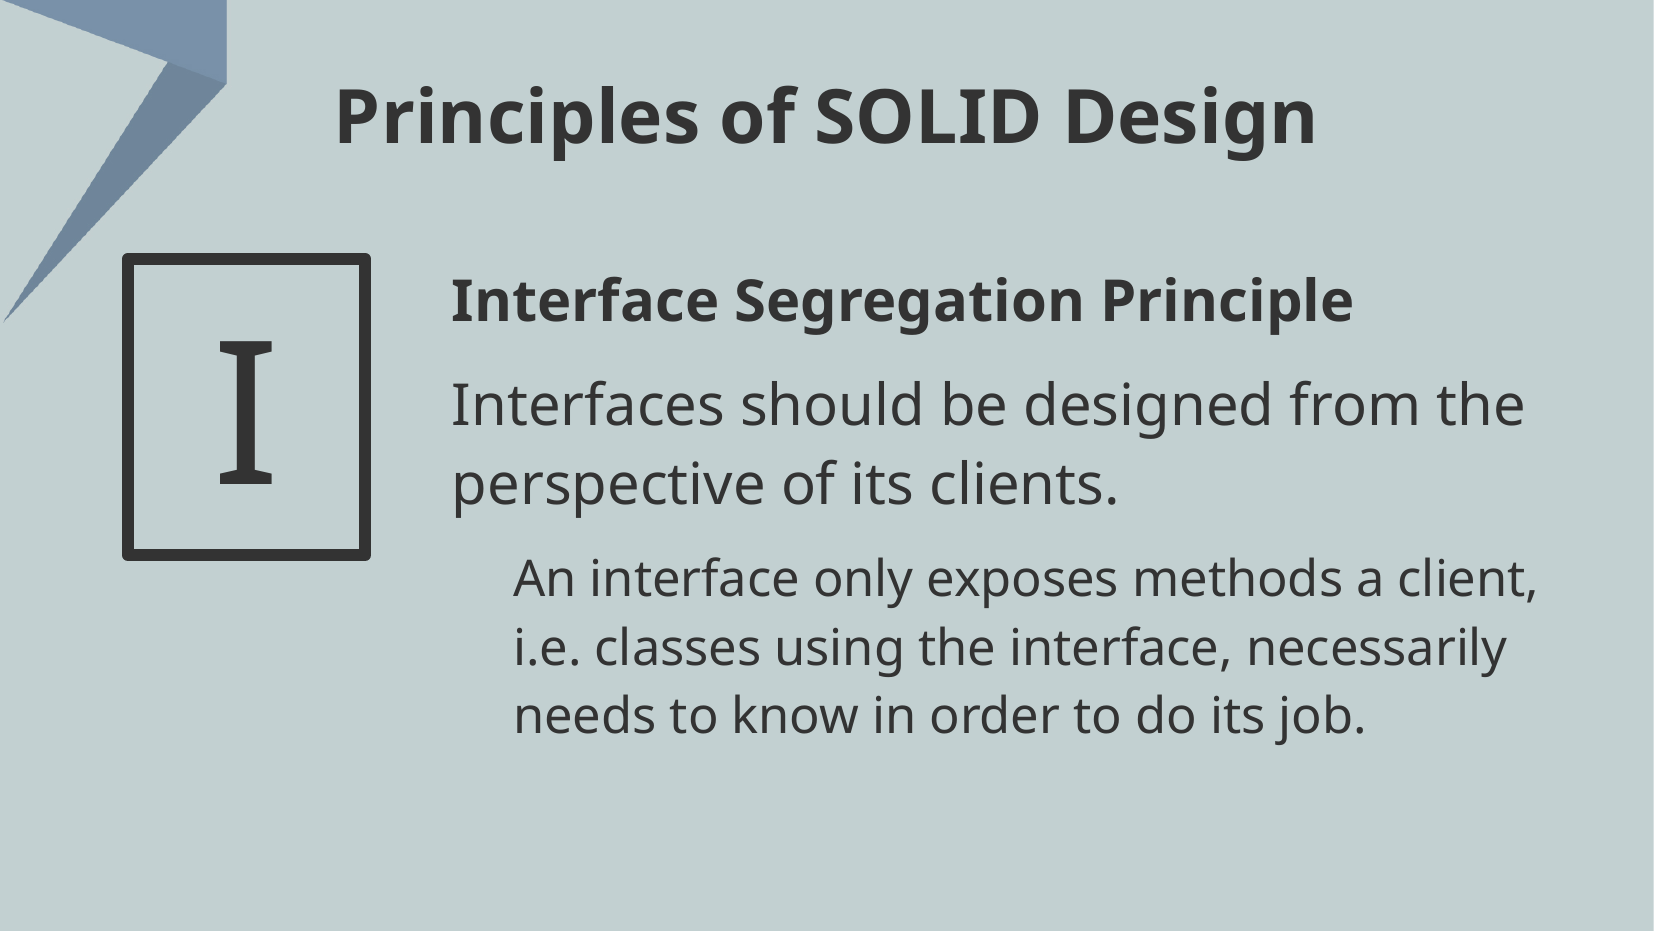

# Principles of SOLID Design
I
Interface Segregation Principle
Interfaces should be designed from the perspective of its clients.
An interface only exposes methods a client, i.e. classes using the interface, necessarily needs to know in order to do its job.